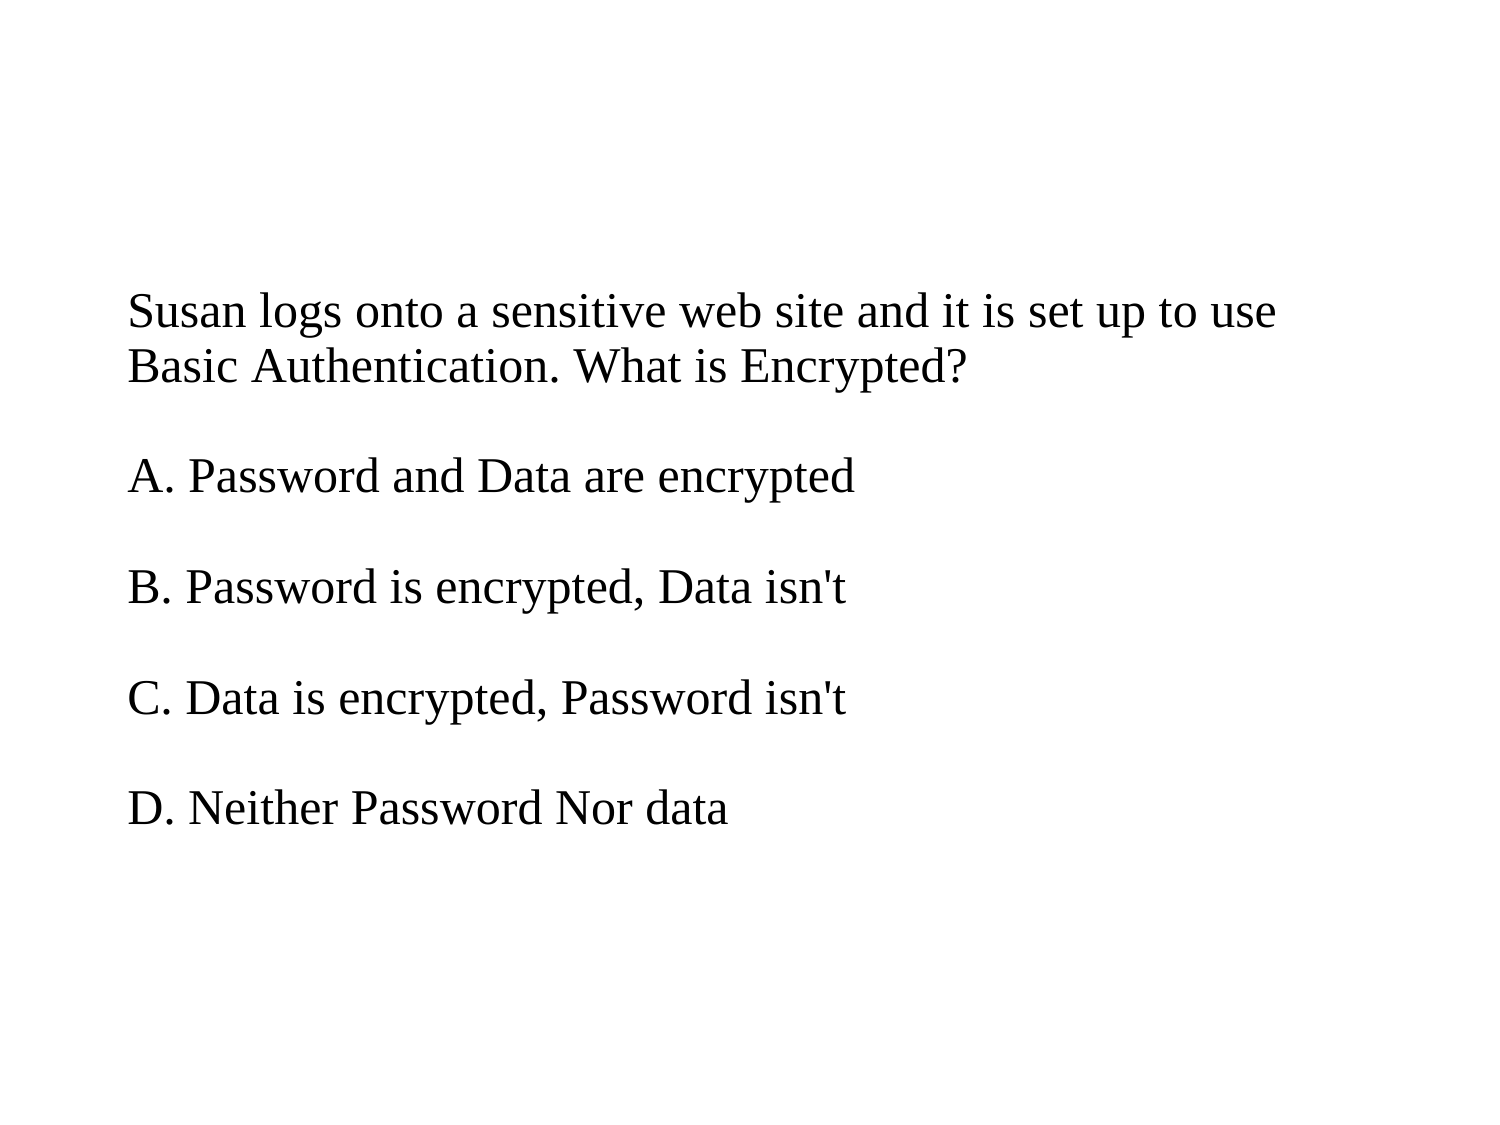

Susan logs onto a sensitive web site and it is set up to use Basic Authentication. What is Encrypted?
A. Password and Data are encrypted
B. Password is encrypted, Data isn't
C. Data is encrypted, Password isn't
D. Neither Password Nor data